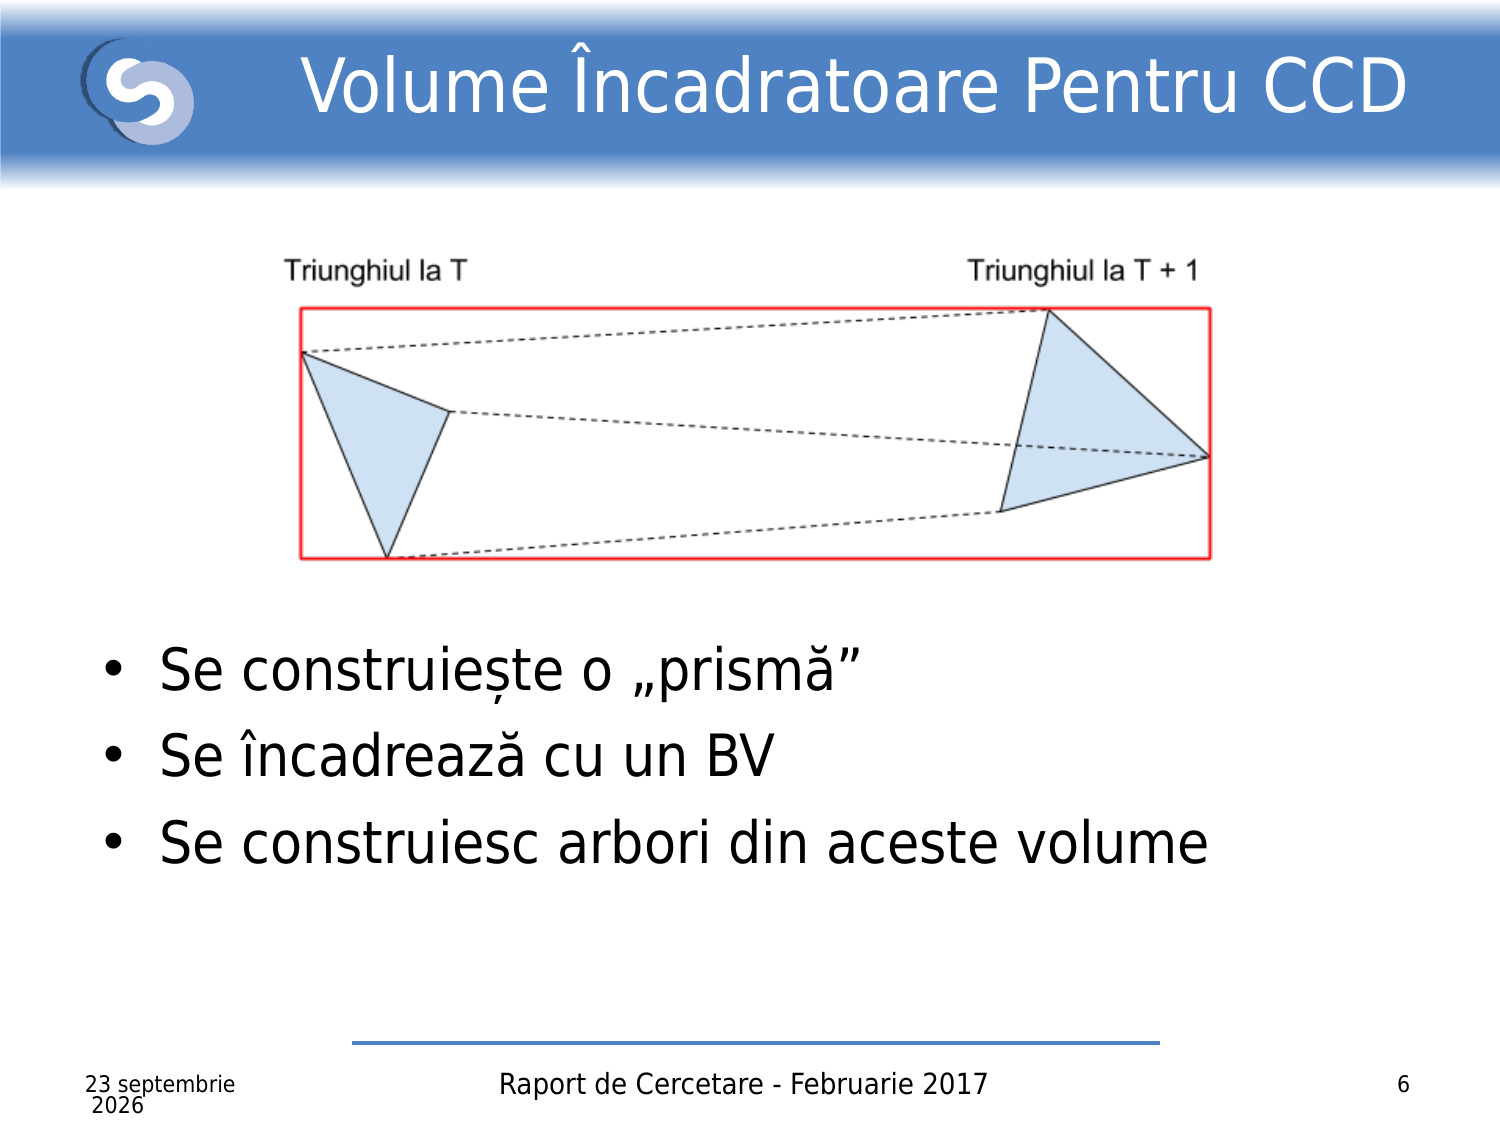

# Volume Încadratoare Pentru CCD
Se construiește o „prismă”
Se încadrează cu un BV
Se construiesc arbori din aceste volume
Raport de Cercetare - Februarie 2017
6